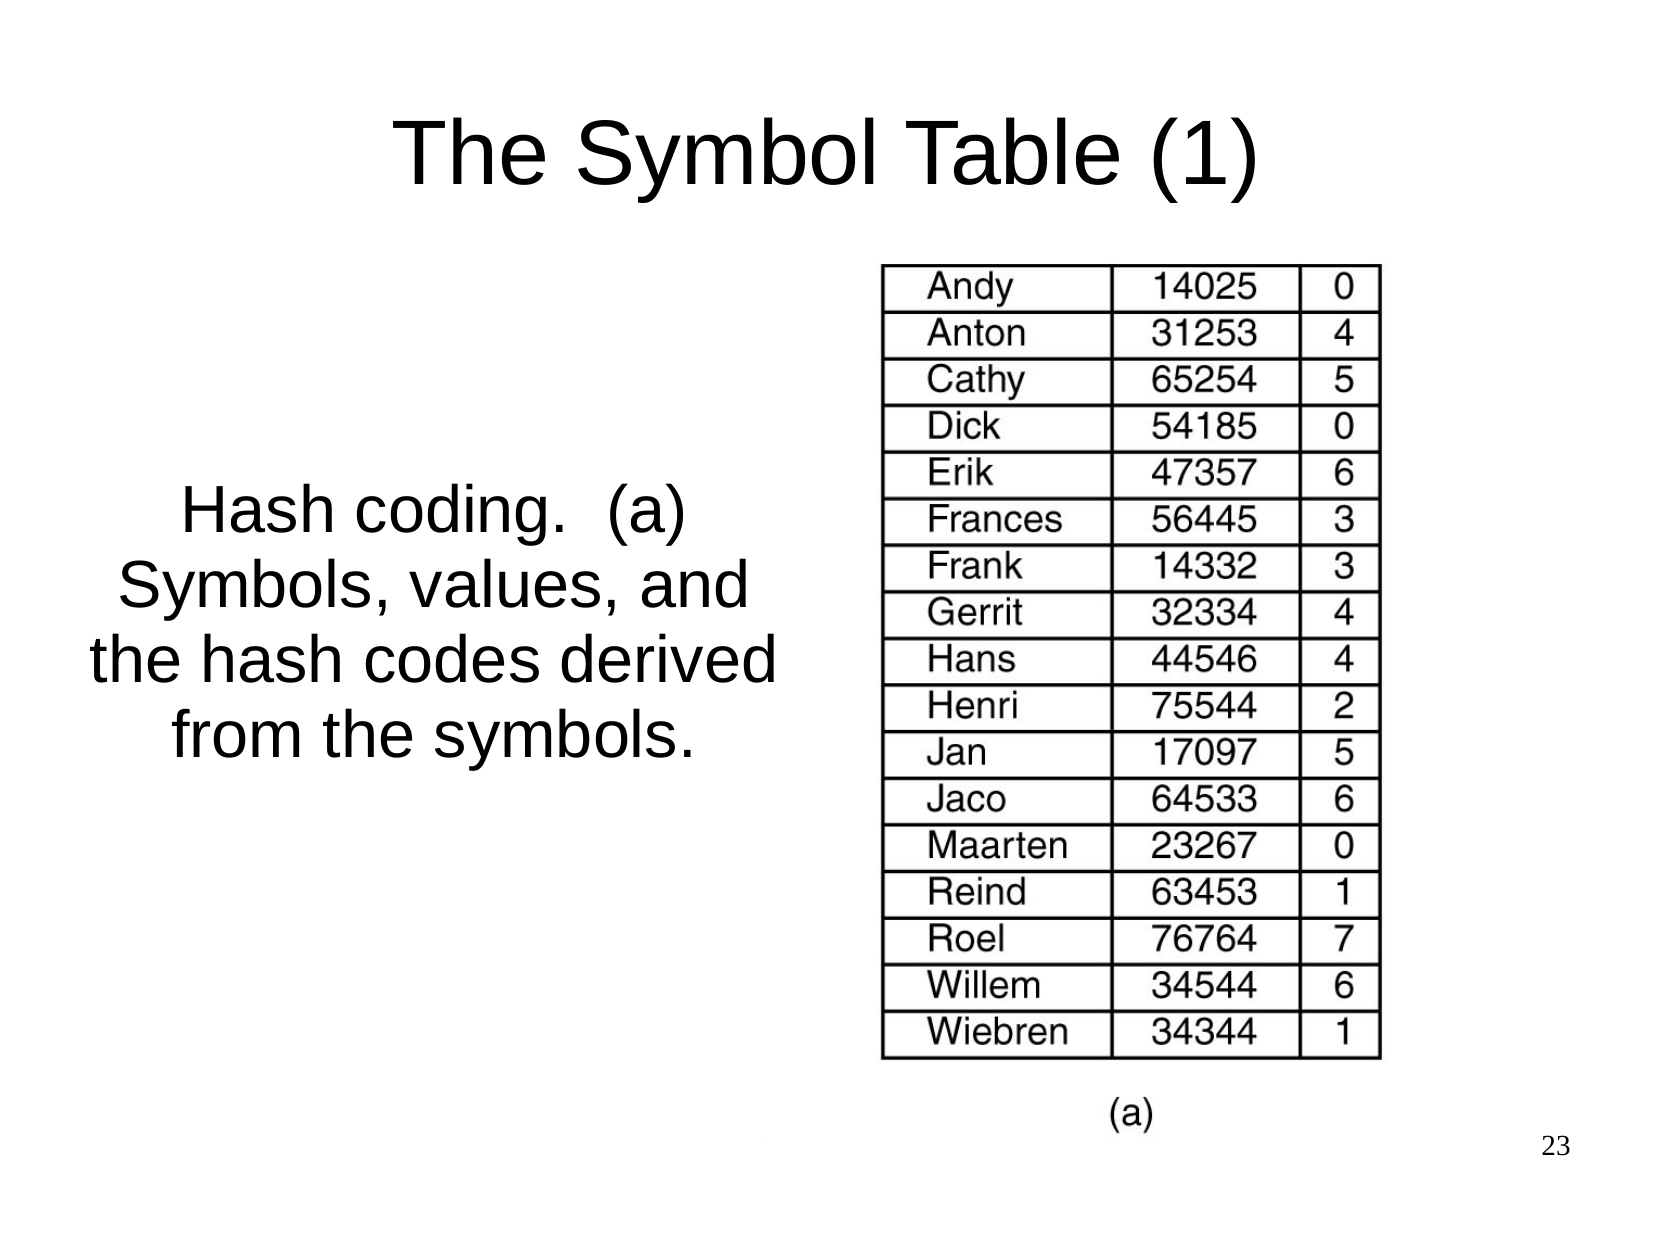

# The Symbol Table (1)
Hash coding. (a) Symbols, values, and the hash codes derived from the symbols.
23